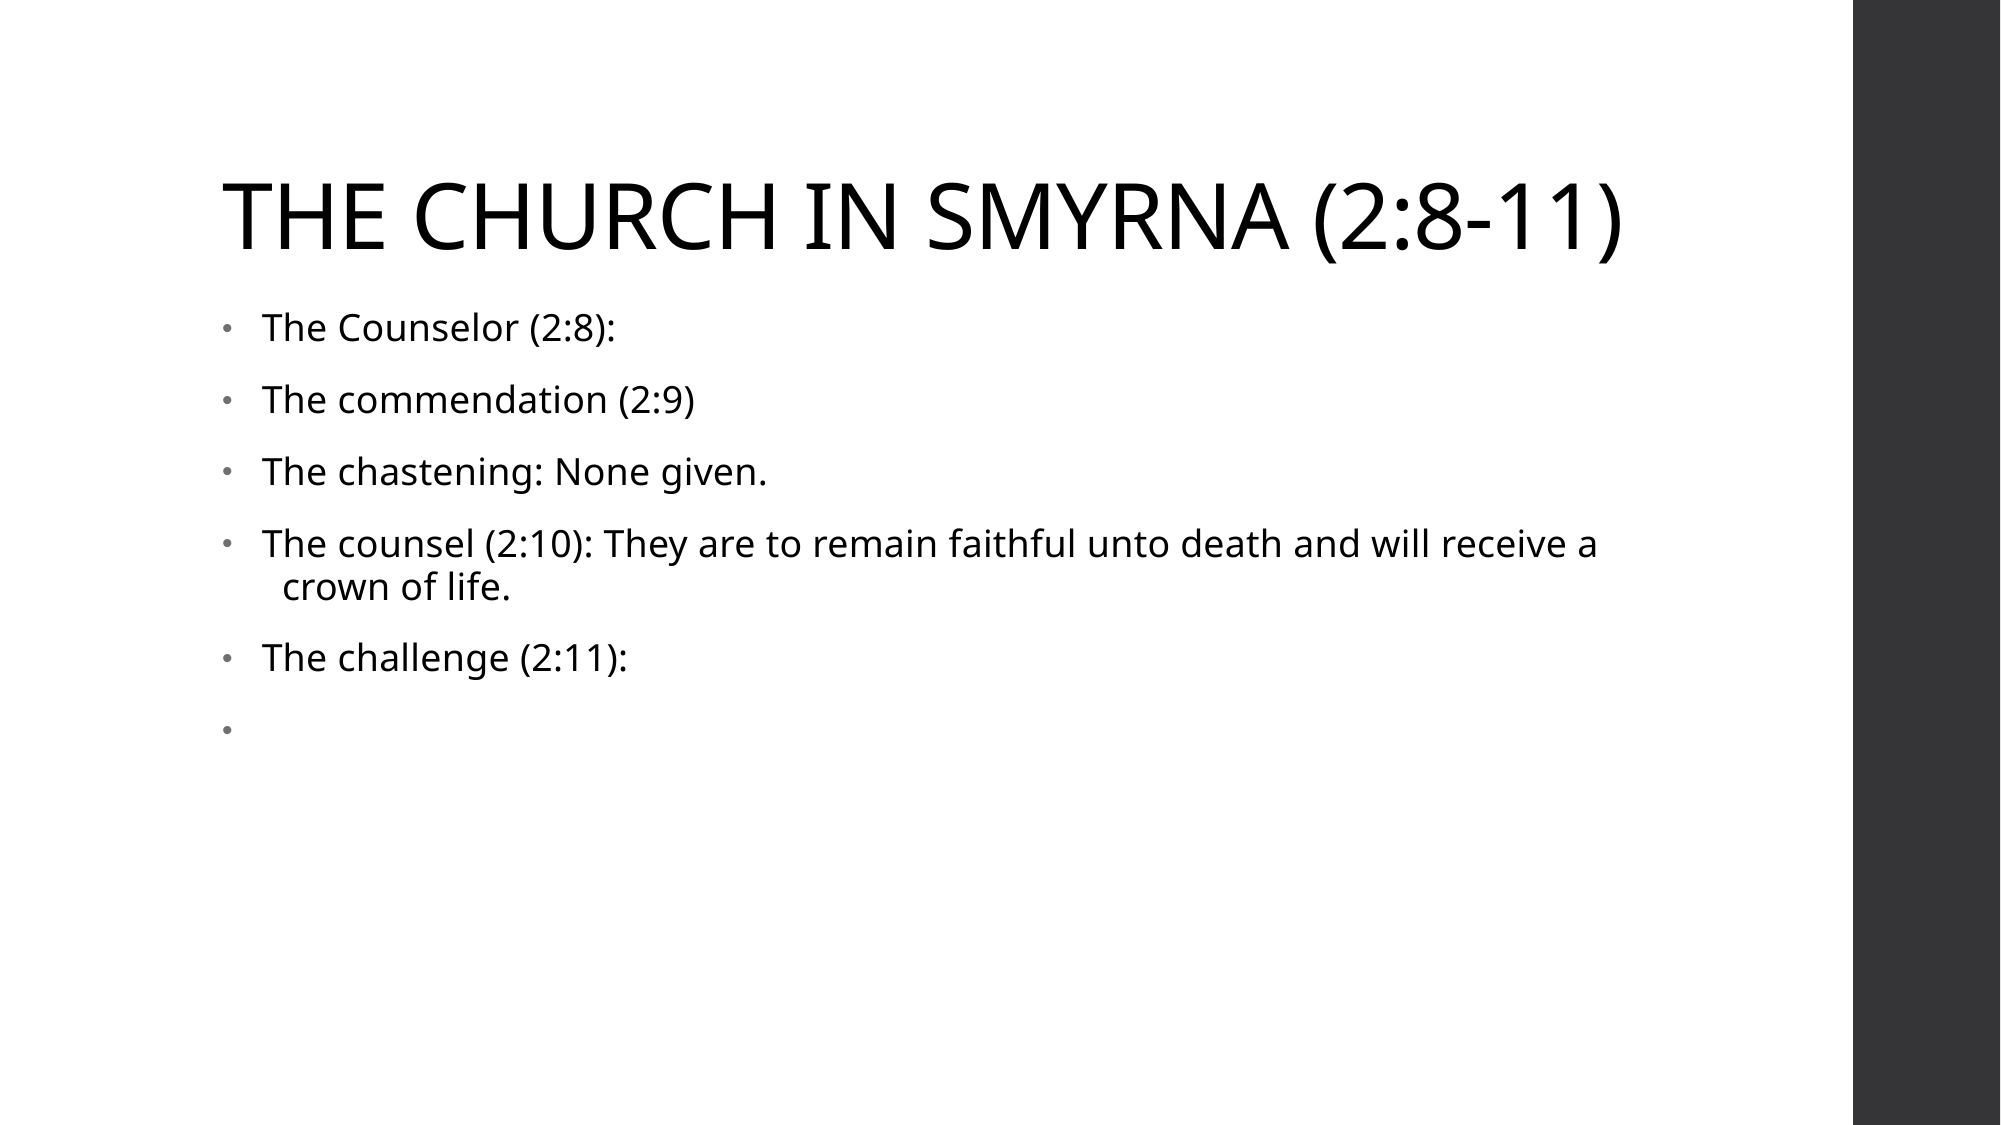

# THE CHURCH IN SMYRNA (2:8-11)
 The Counselor (2:8):
 The commendation (2:9)
 The chastening: None given.
 The counsel (2:10): They are to remain faithful unto death and will receive a crown of life.
 The challenge (2:11):